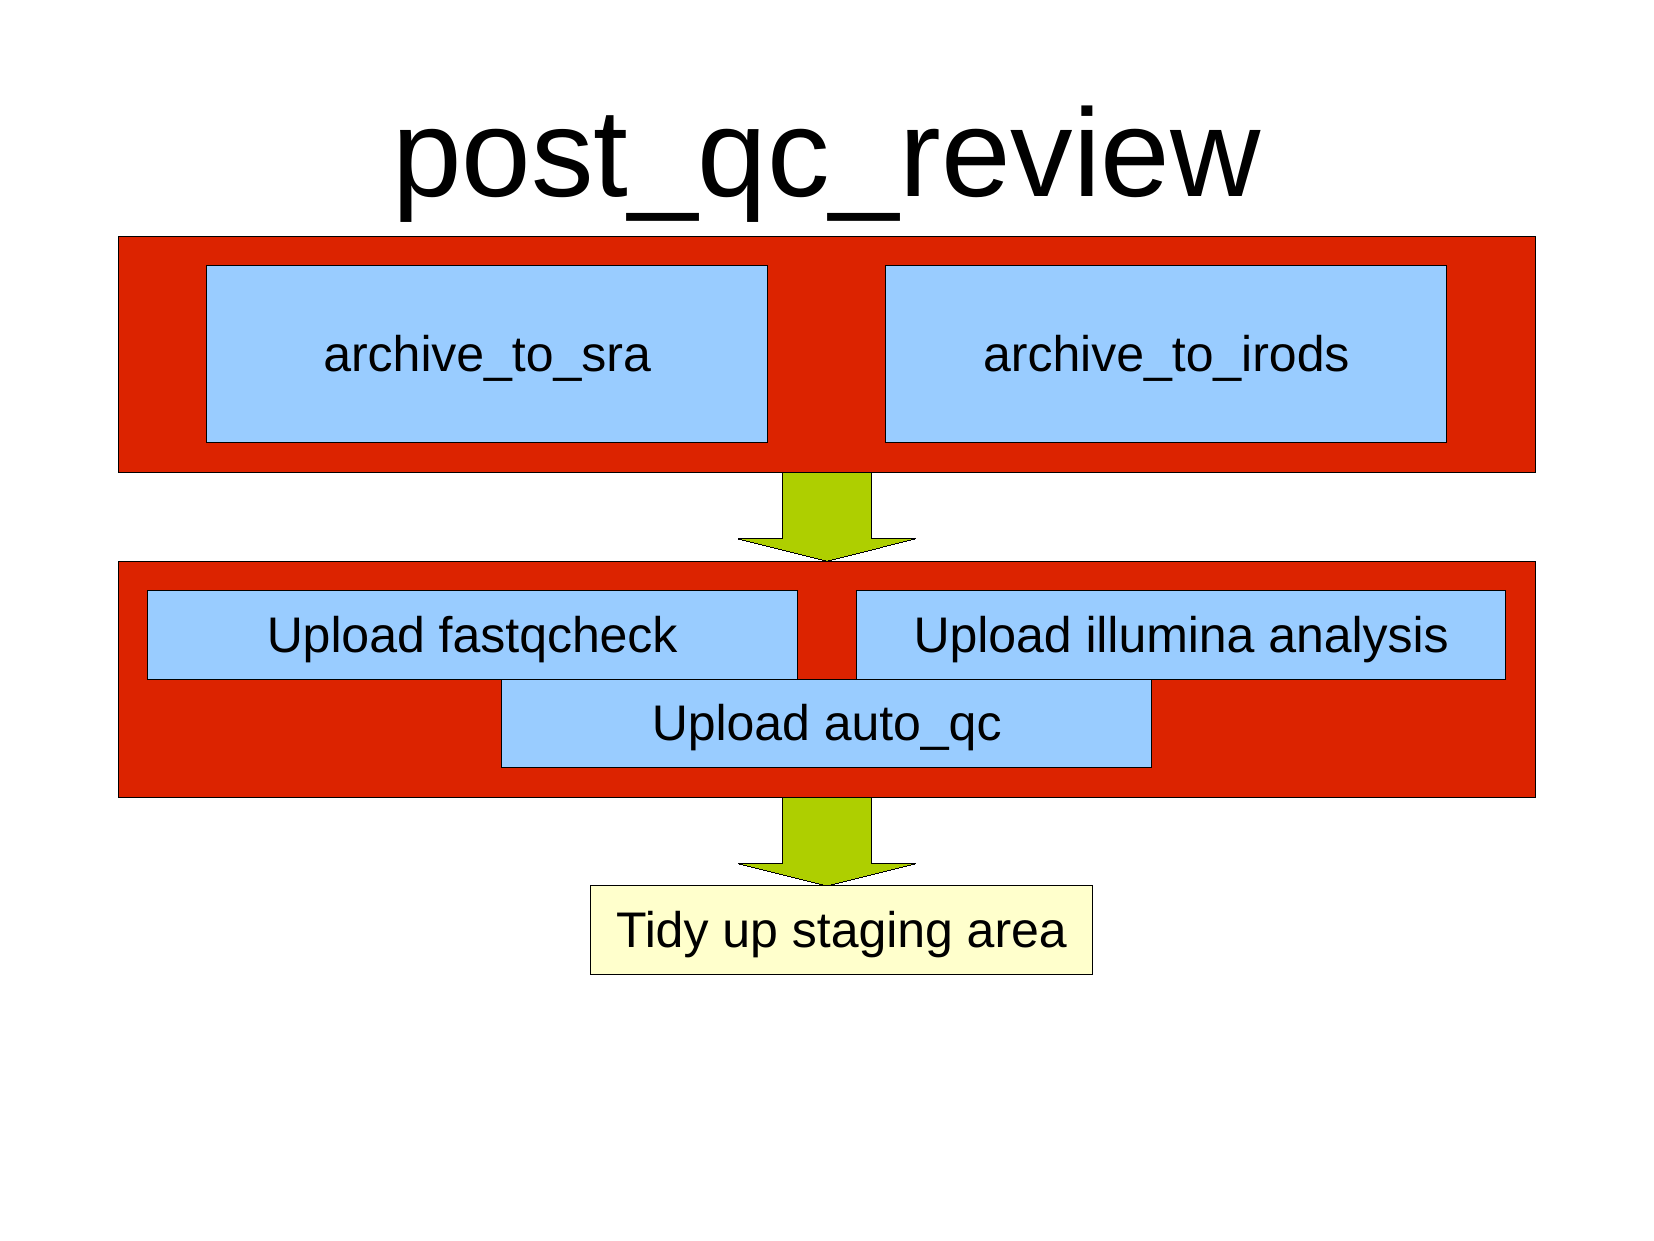

# post_qc_review
archive_to_sra
archive_to_irods
Upload fastqcheck
Upload illumina analysis
Upload auto_qc
Tidy up staging area